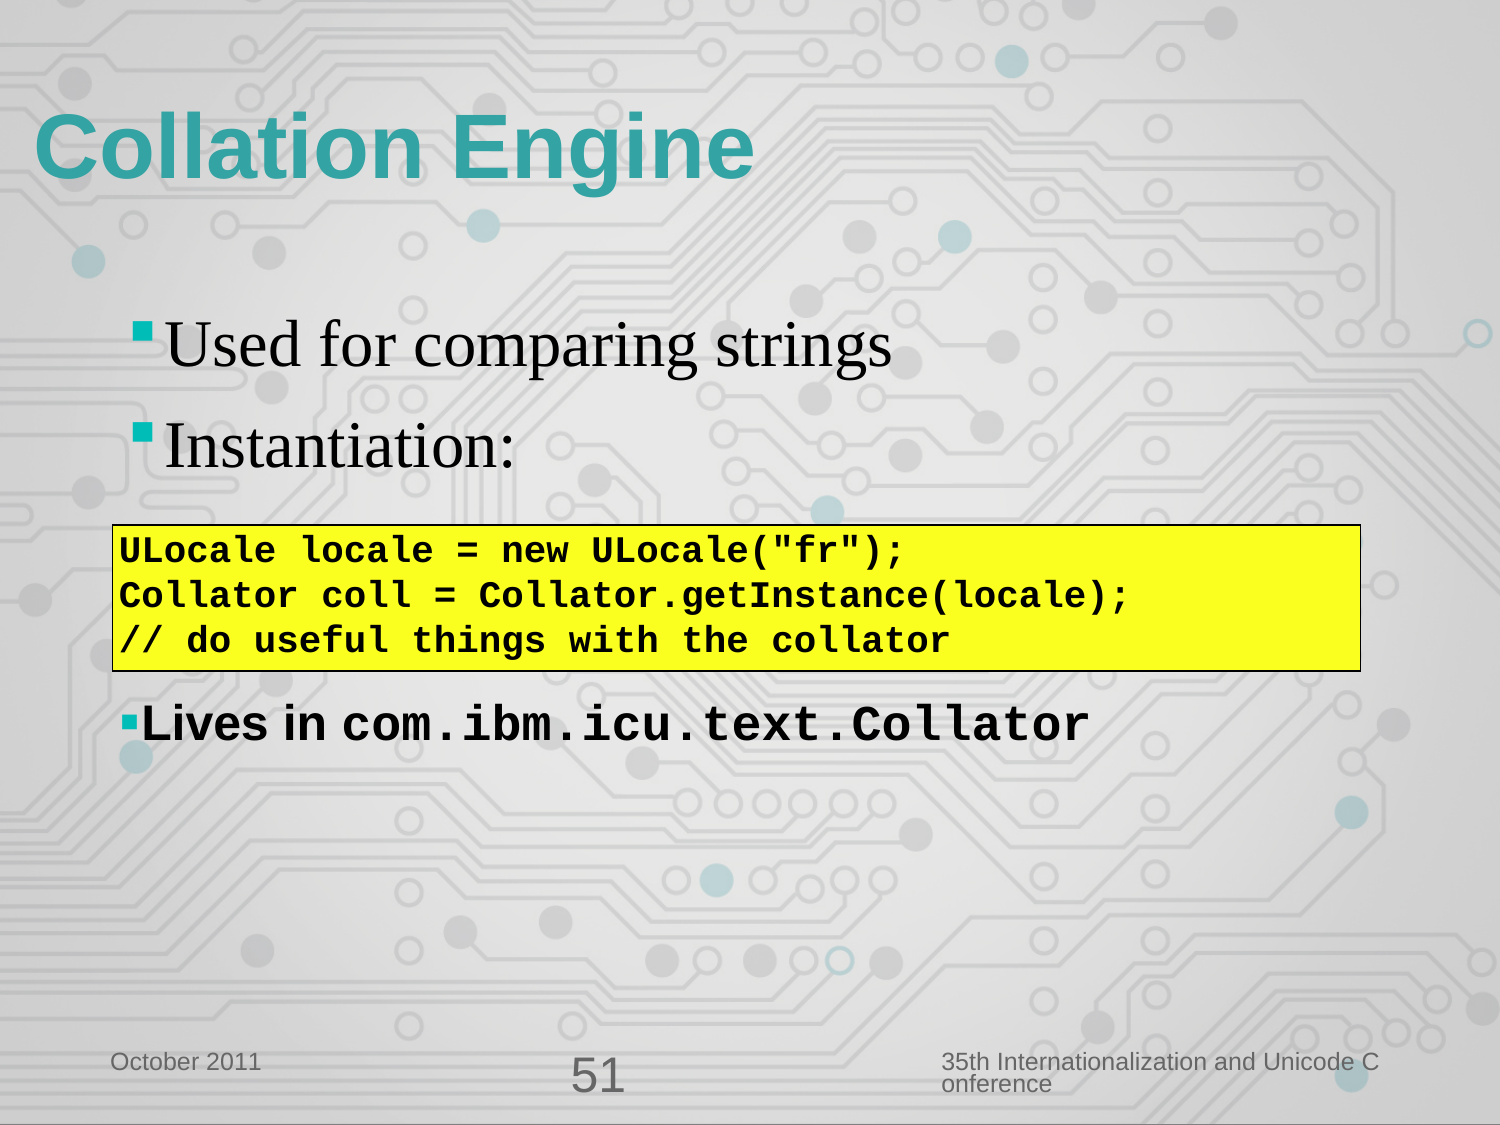

# Collation Engine
Used for comparing strings
Instantiation:
ULocale locale = new ULocale("fr");
Collator coll = Collator.getInstance(locale);
// do useful things with the collator
Lives in com.ibm.icu.text.Collator
October 2011
51
35th Internationalization and Unicode Conference